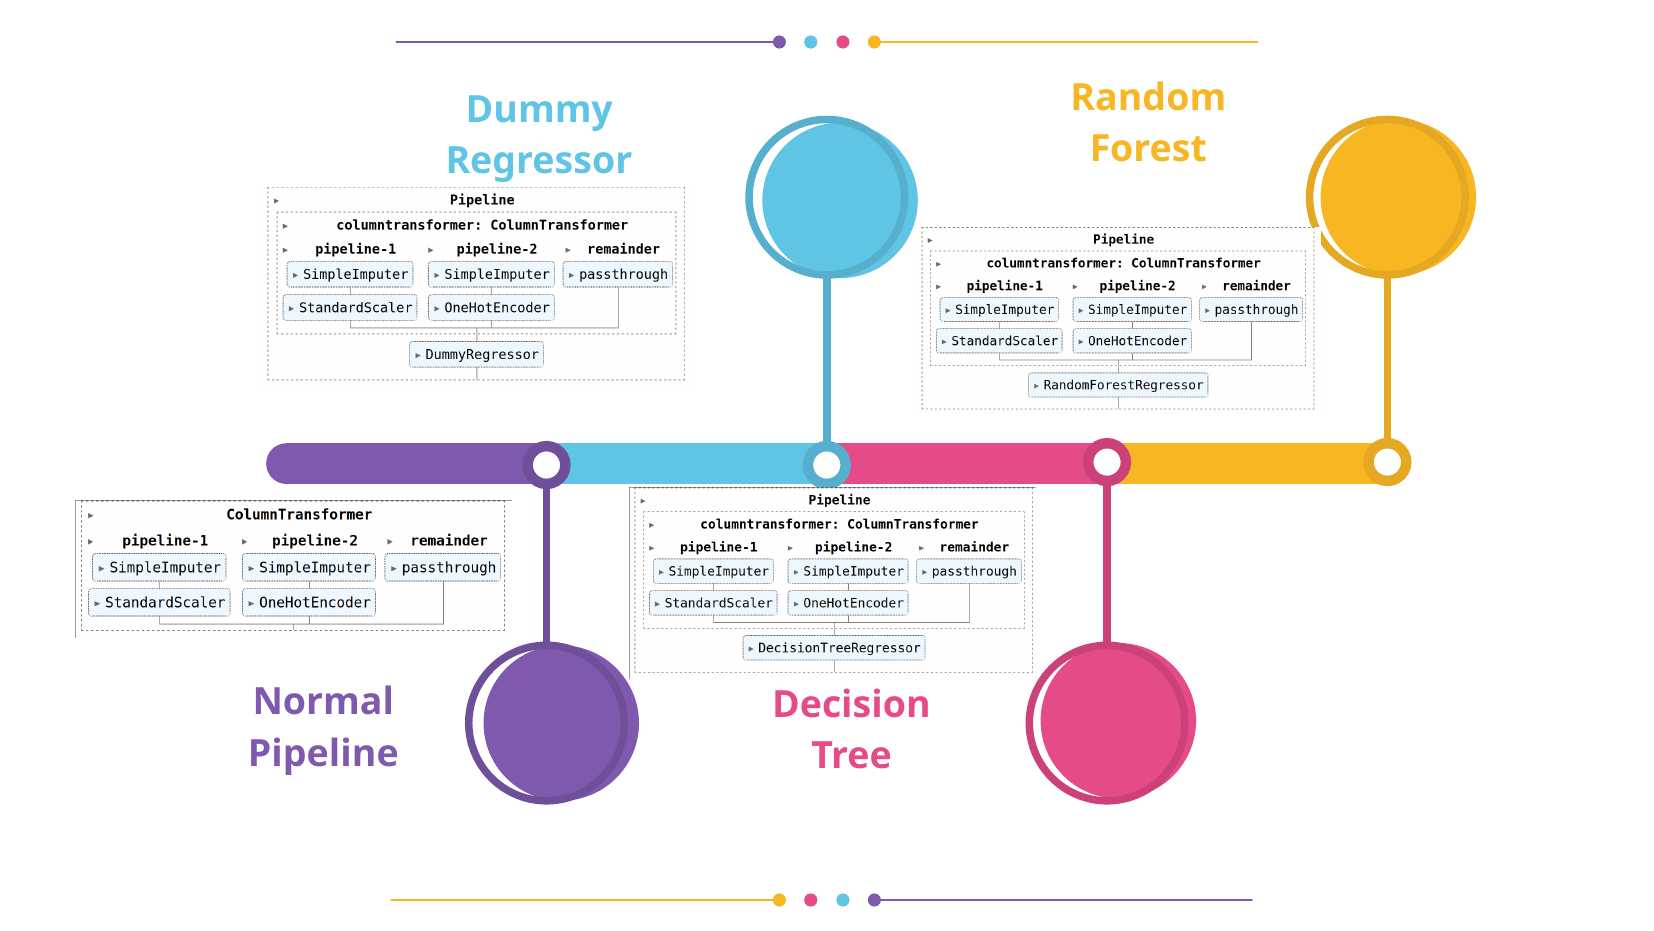

# Random Forest
Dummy Regressor
Normal Pipeline
Decision Tree